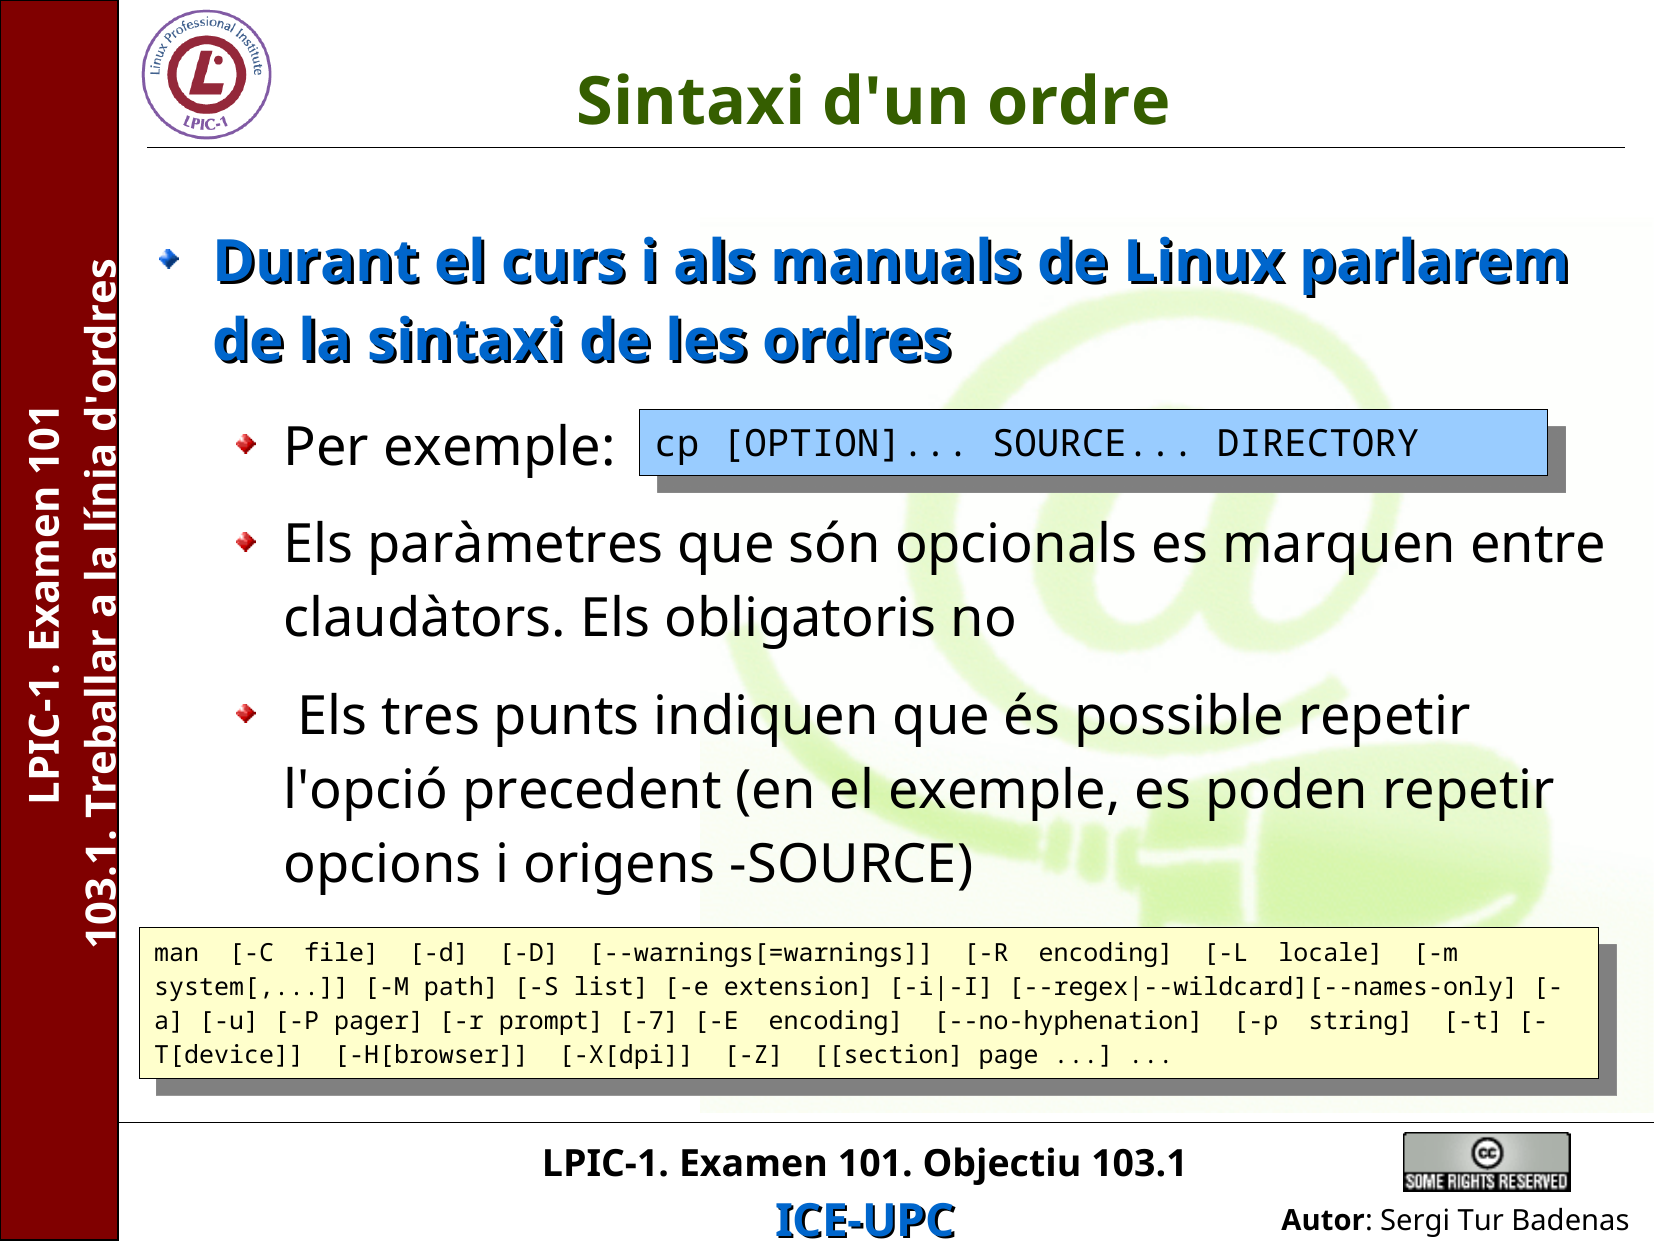

# Sintaxi d'un ordre
Durant el curs i als manuals de Linux parlarem de la sintaxi de les ordres
Per exemple:
Els paràmetres que són opcionals es marquen entre claudàtors. Els obligatoris no
 Els tres punts indiquen que és possible repetir l'opció precedent (en el exemple, es poden repetir opcions i origens -SOURCE)
La sintaxi pot ser més concreta:
cp [OPTION]... SOURCE... DIRECTORY
man [-C file] [-d] [-D] [--warnings[=warnings]] [-R encoding] [-L locale] [-m system[,...]] [-M path] [-S list] [-e extension] [-i|-I] [--regex|--wildcard][--names-only] [-a] [-u] [-P pager] [-r prompt] [-7] [-E encoding] [--no-hyphenation] [-p string] [-t] [-T[device]] [-H[browser]] [-X[dpi]] [-Z] [[section] page ...] ...